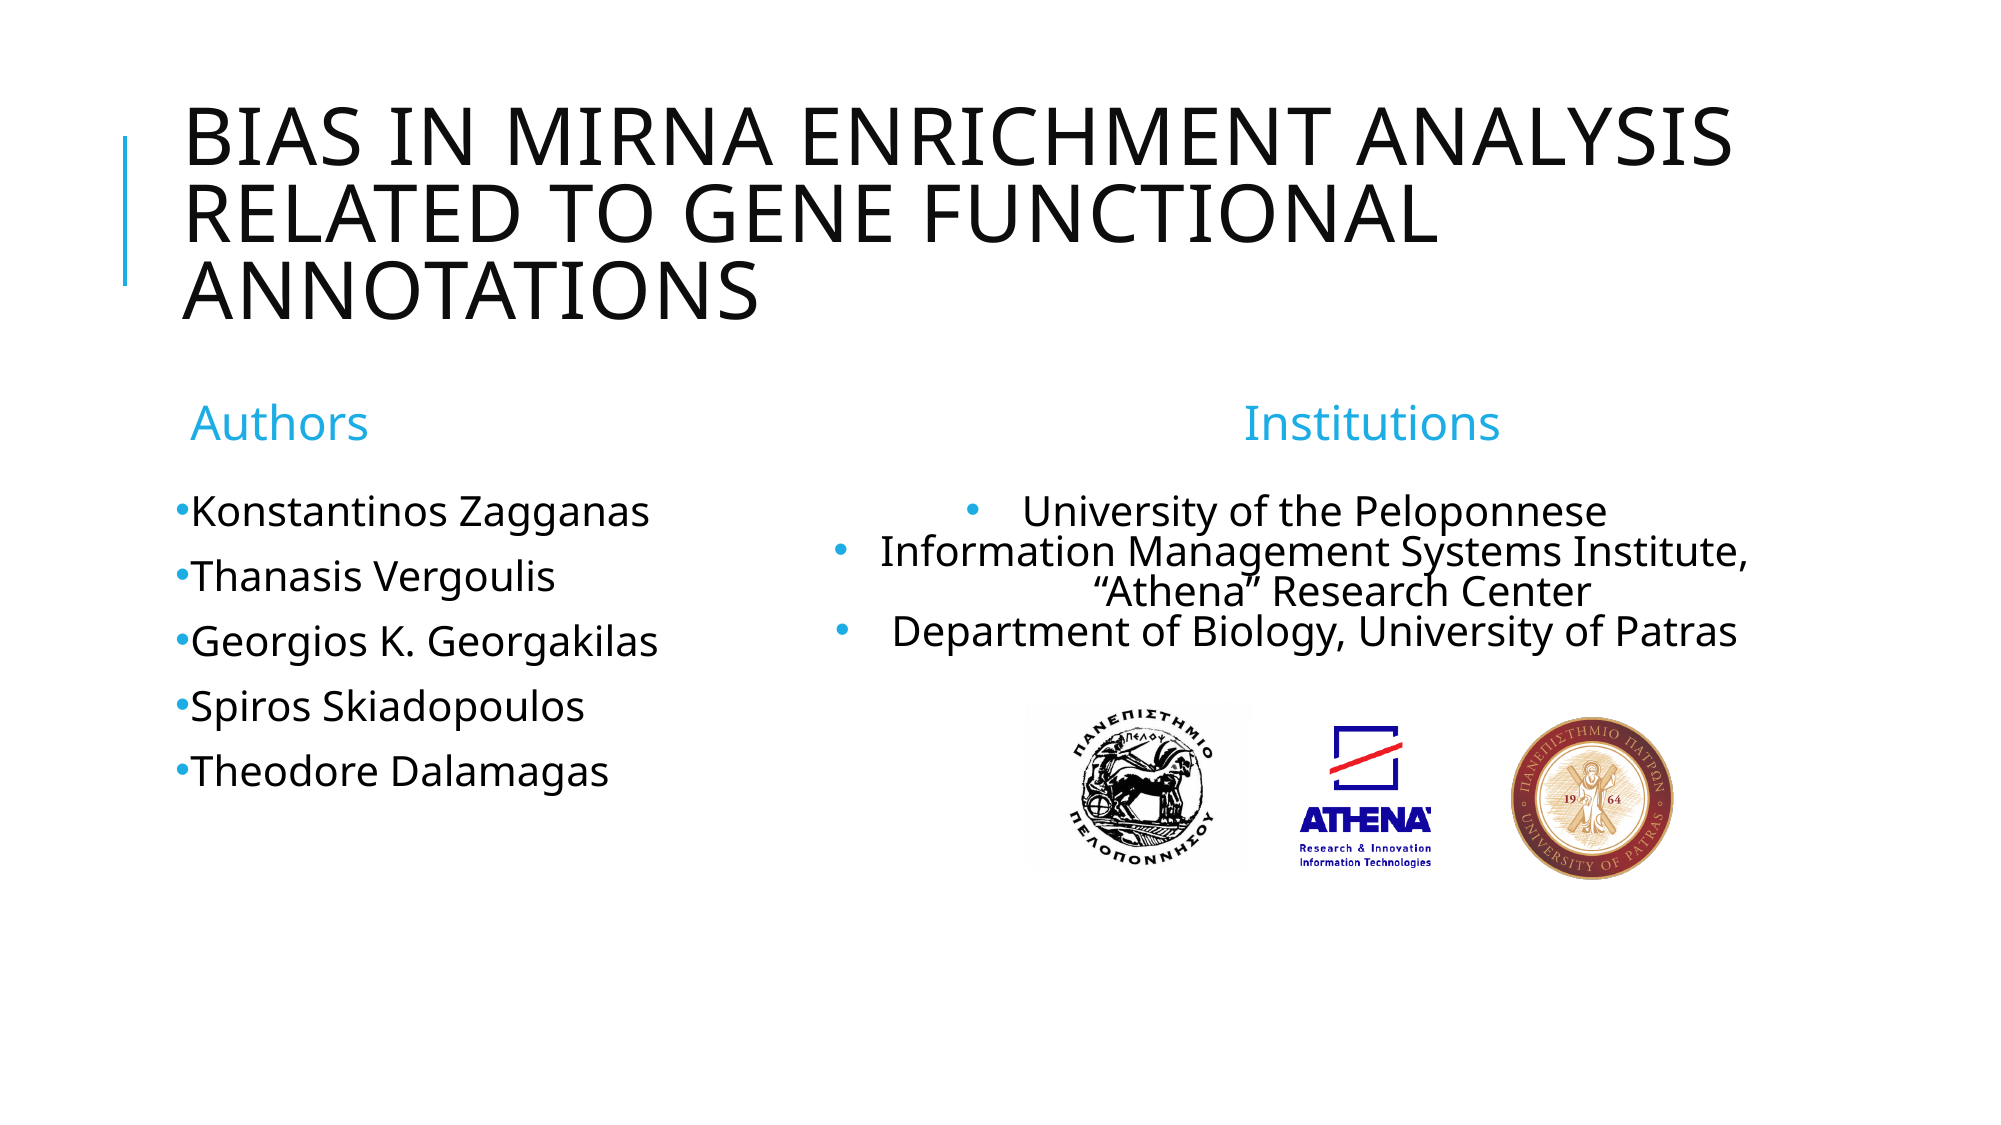

# Bias in miRNA enrichment analysis related to gene functional annotations
Authors
Institutions
Konstantinos Zagganas
Thanasis Vergoulis
Georgios K. Georgakilas
Spiros Skiadopoulos
Theodore Dalamagas
University of the Peloponnese
Information Management Systems Institute, “Athena” Research Center
Department of Biology, University of Patras